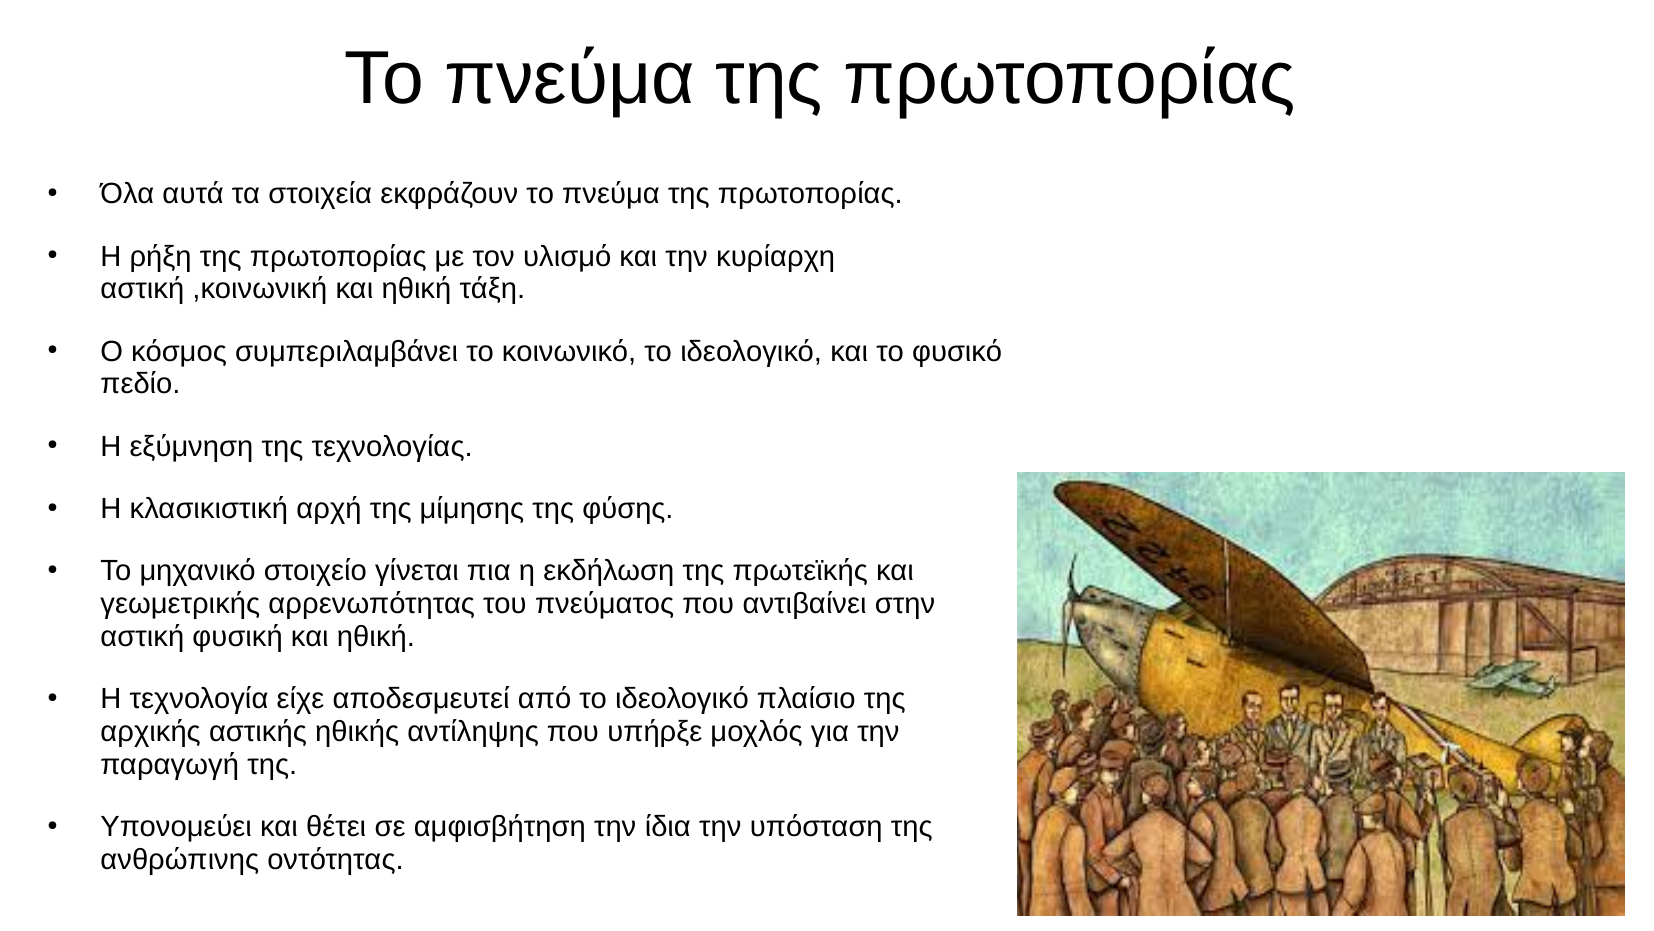

# Το πνεύμα της πρωτοπορίας
Όλα αυτά τα στοιχεία εκφράζουν το πνεύμα της πρωτοπορίας.
Η ρήξη της πρωτοπορίας με τον υλισμό και την κυρίαρχη αστική ,κοινωνική και ηθική τάξη.
Ο κόσμος συμπεριλαμβάνει το κοινωνικό, το ιδεολογικό, και το φυσικό πεδίο.
Η εξύμνηση της τεχνολογίας.
Η κλασικιστική αρχή της μίμησης της φύσης.
Το μηχανικό στοιχείο γίνεται πια η εκδήλωση της πρωτεϊκής και γεωμετρικής αρρενωπότητας του πνεύματος που αντιβαίνει στην αστική φυσική και ηθική.
Η τεχνολογία είχε αποδεσμευτεί από το ιδεολογικό πλαίσιο της αρχικής αστικής ηθικής αντίληψης που υπήρξε μοχλός για την παραγωγή της.
Υπονομεύει και θέτει σε αμφισβήτηση την ίδια την υπόσταση της ανθρώπινης οντότητας.